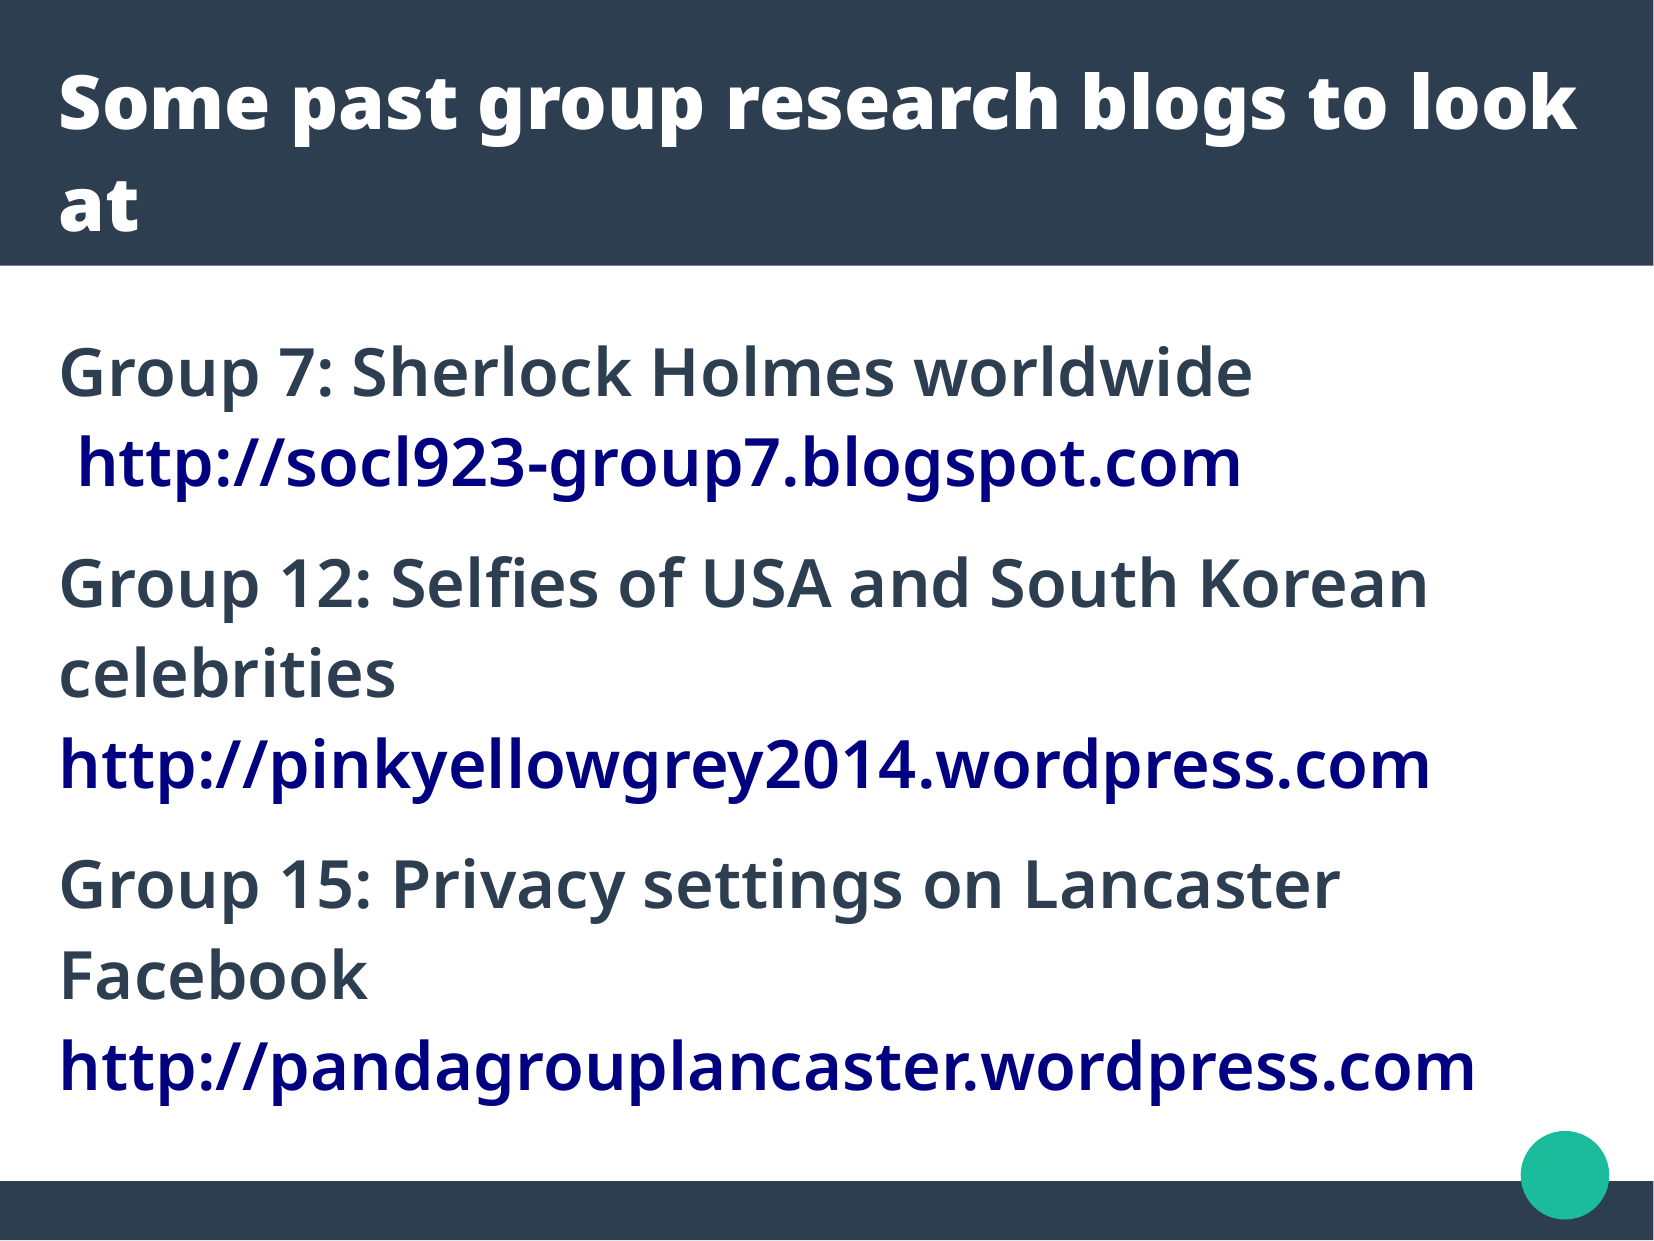

# Some past group research blogs to look at
Group 7: Sherlock Holmes worldwide http://socl923-group7.blogspot.com
Group 12: Selfies of USA and South Korean celebrities http://pinkyellowgrey2014.wordpress.com
Group 15: Privacy settings on Lancaster Facebook http://pandagrouplancaster.wordpress.com